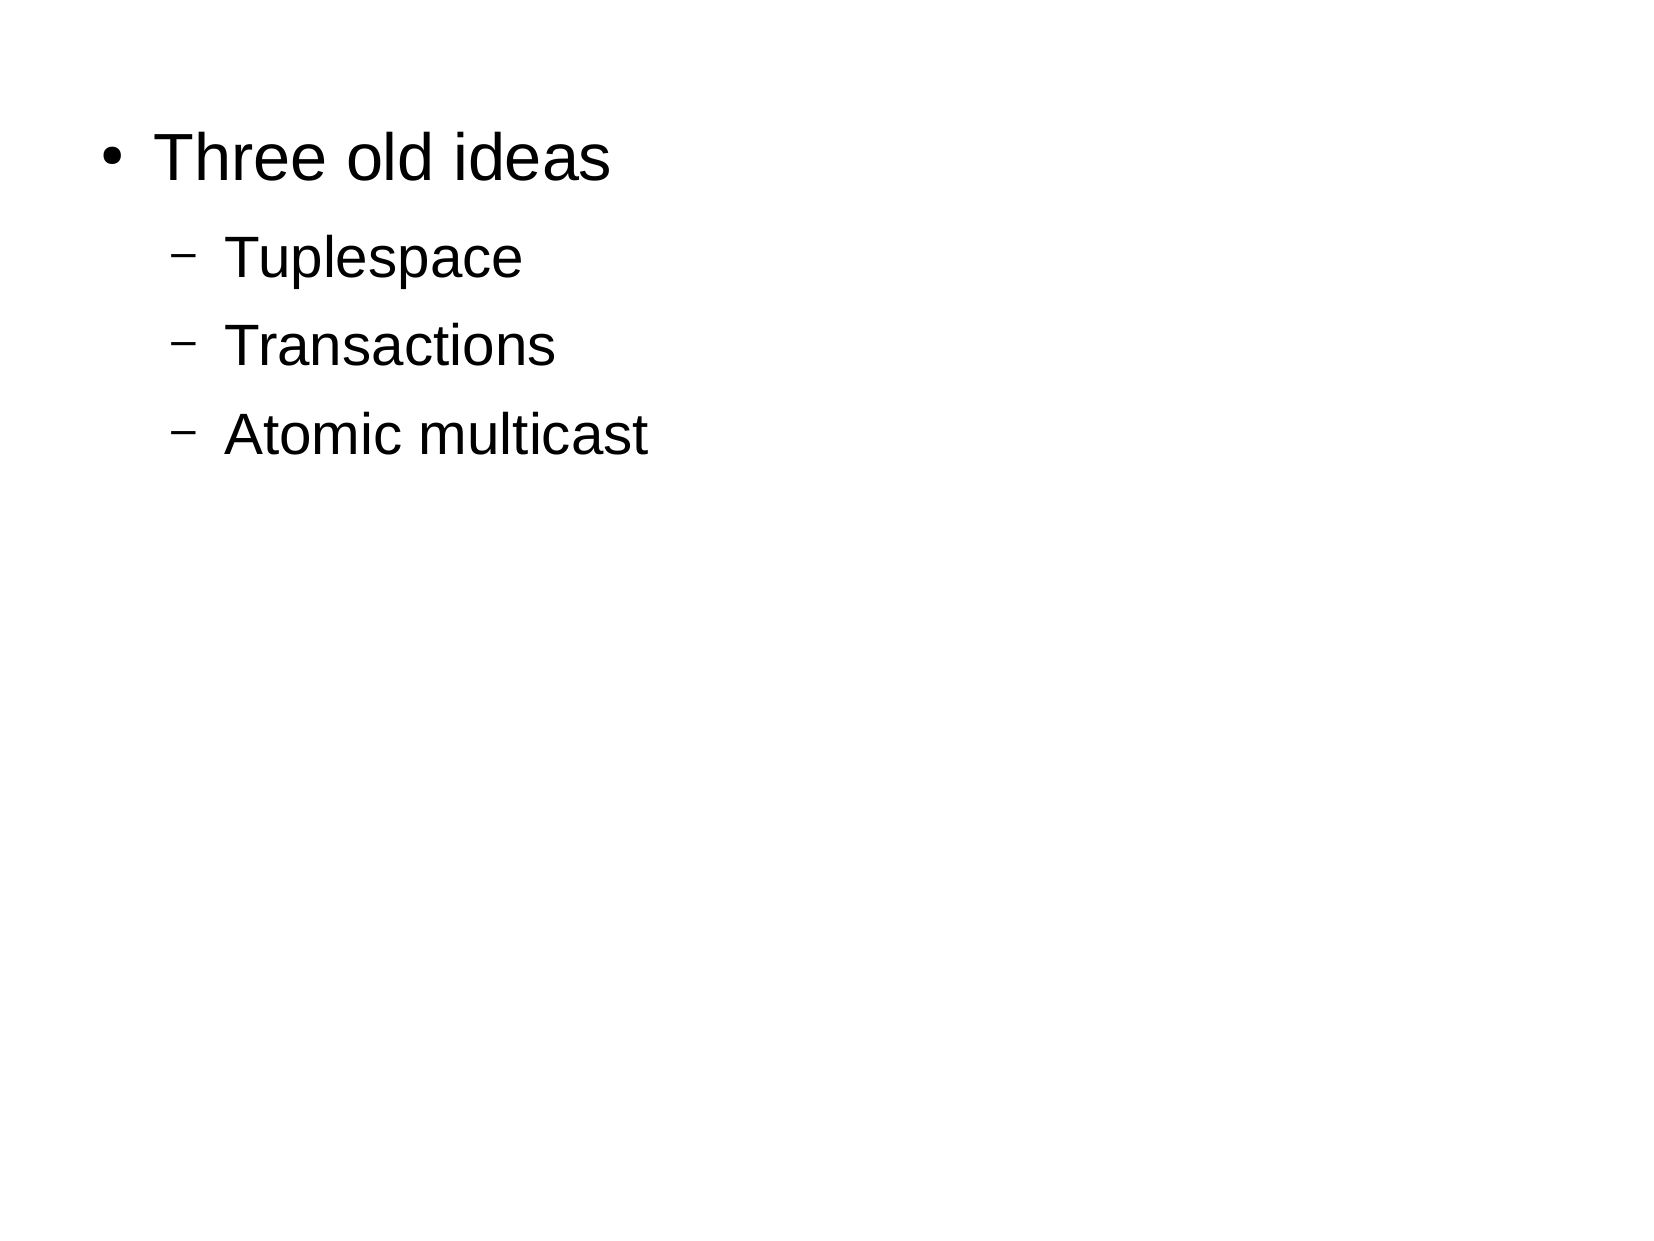

# Three old ideas
Tuplespace
Transactions
Atomic multicast